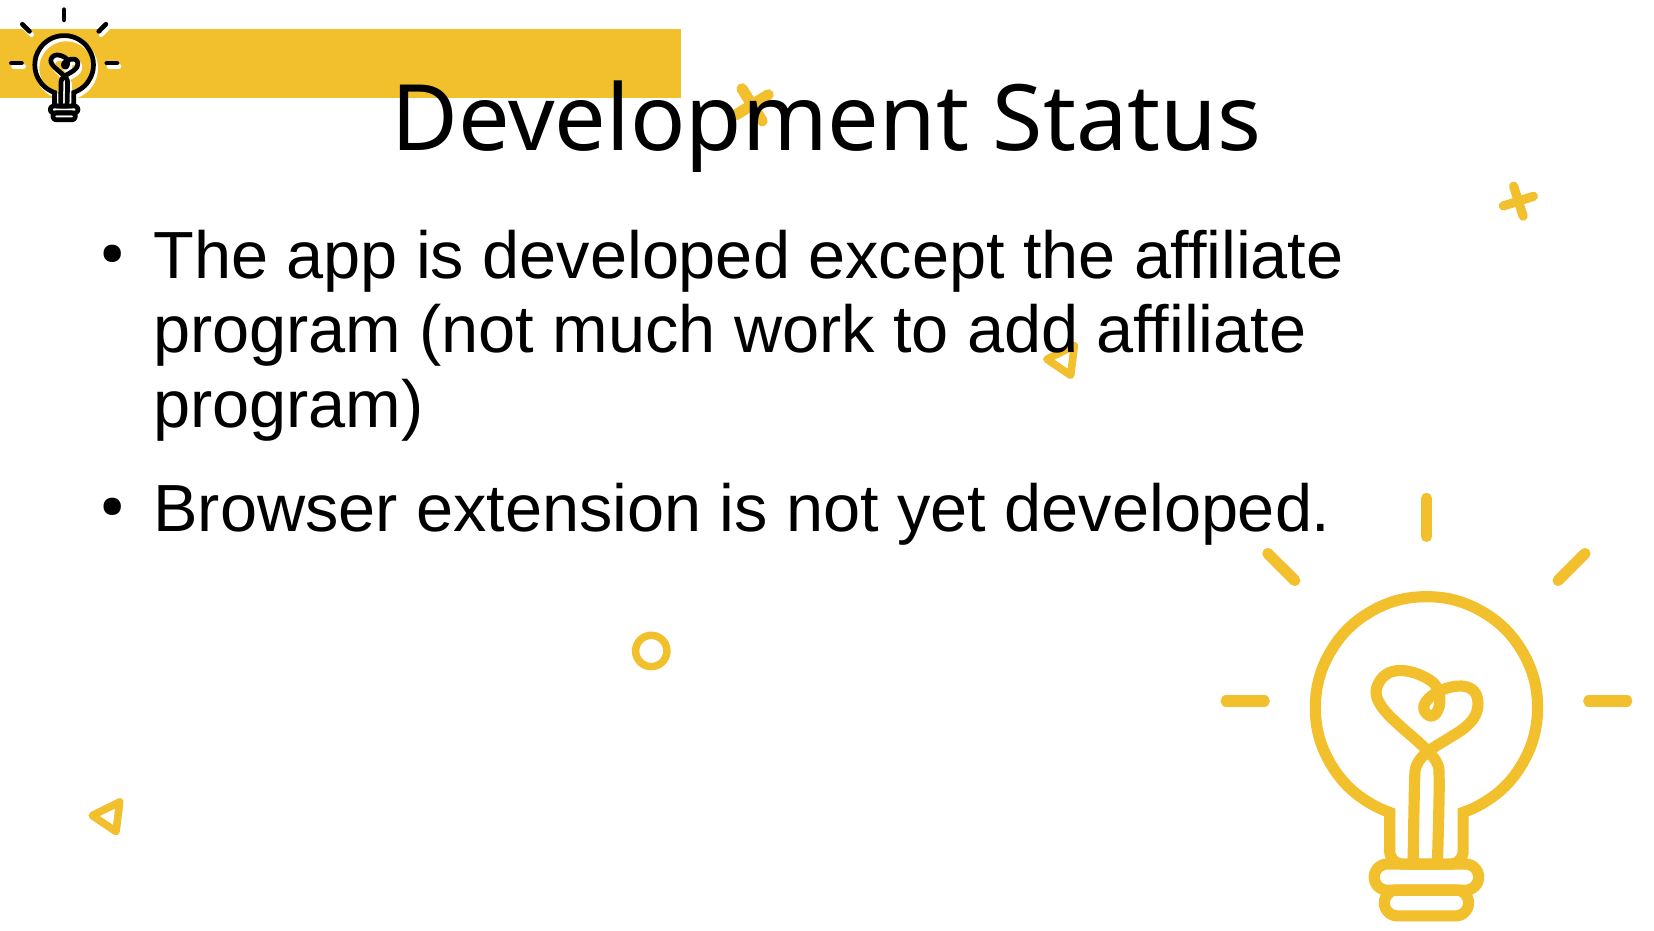

# Development Status
The app is developed except the affiliate program (not much work to add affiliate program)
Browser extension is not yet developed.